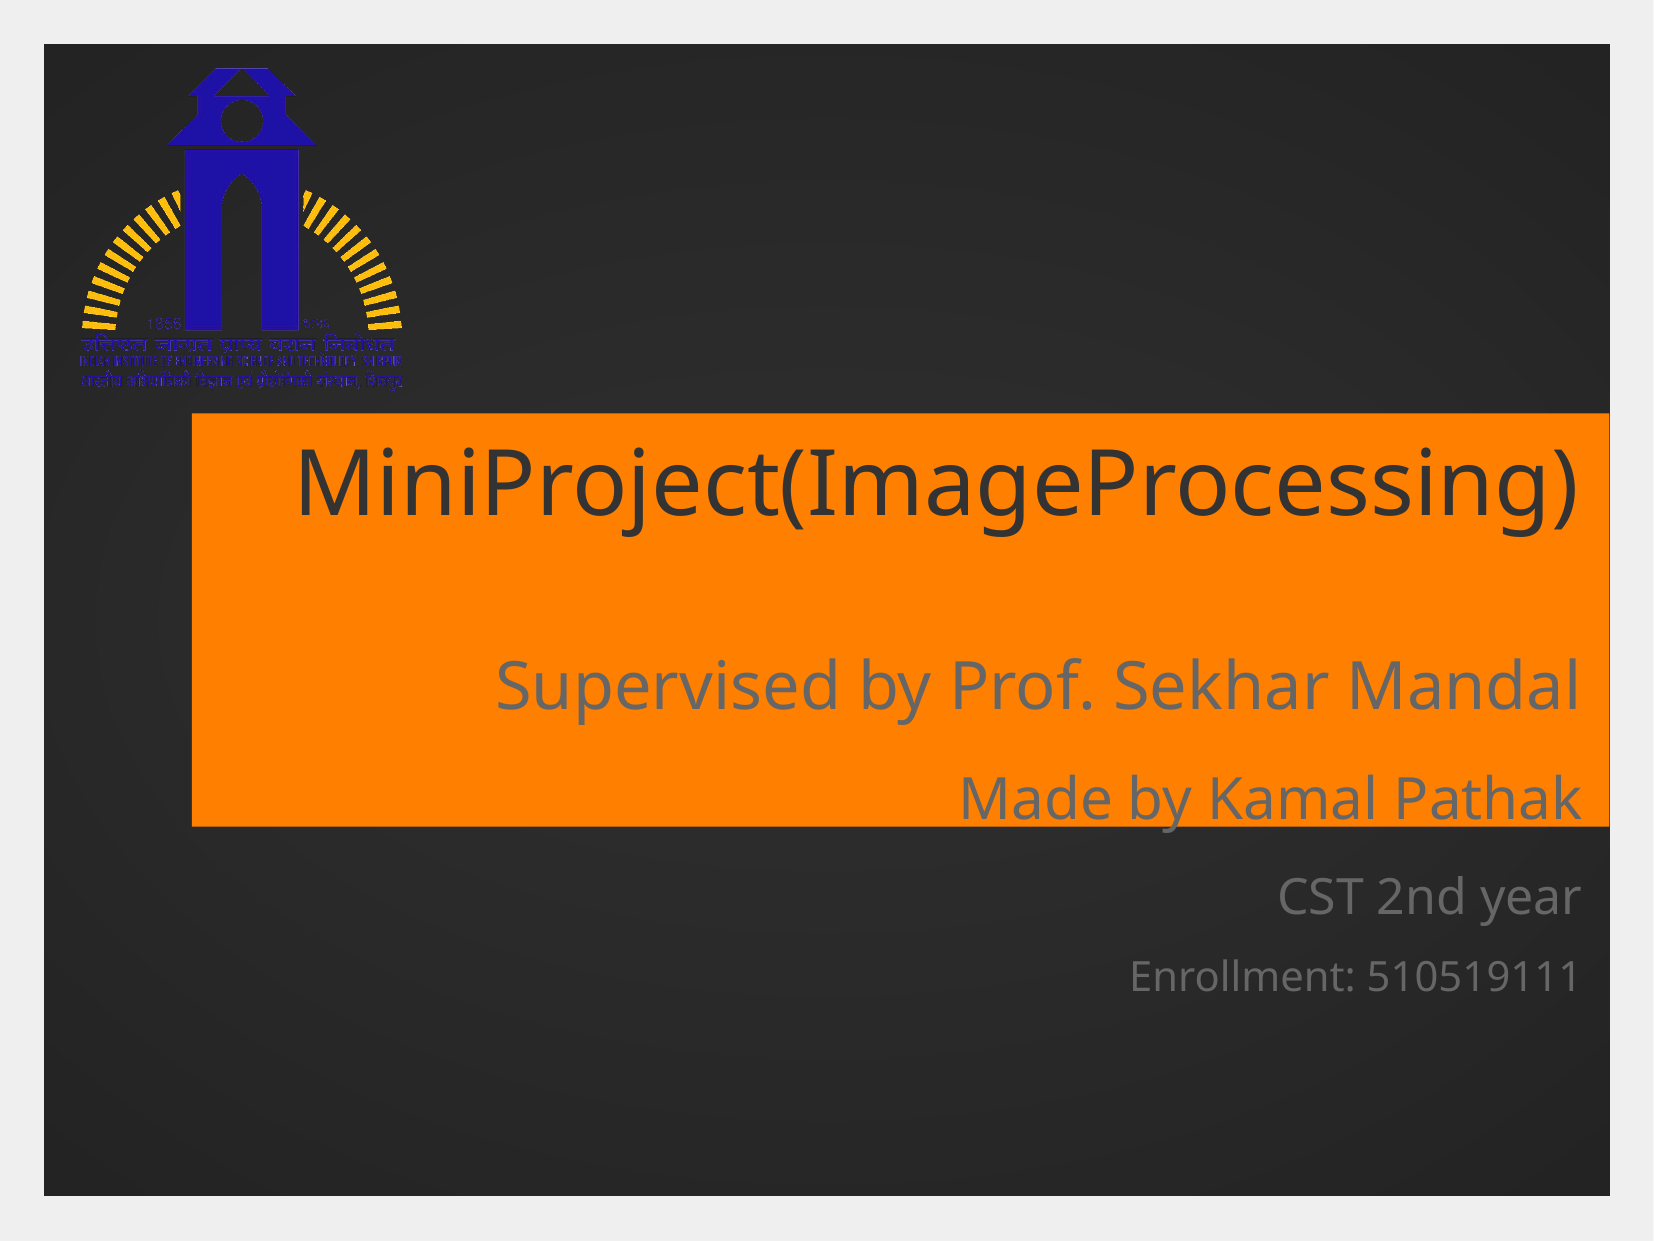

# MiniProject(ImageProcessing)
Supervised by Prof. Sekhar Mandal
Made by Kamal Pathak
CST 2nd year
Enrollment: 510519111